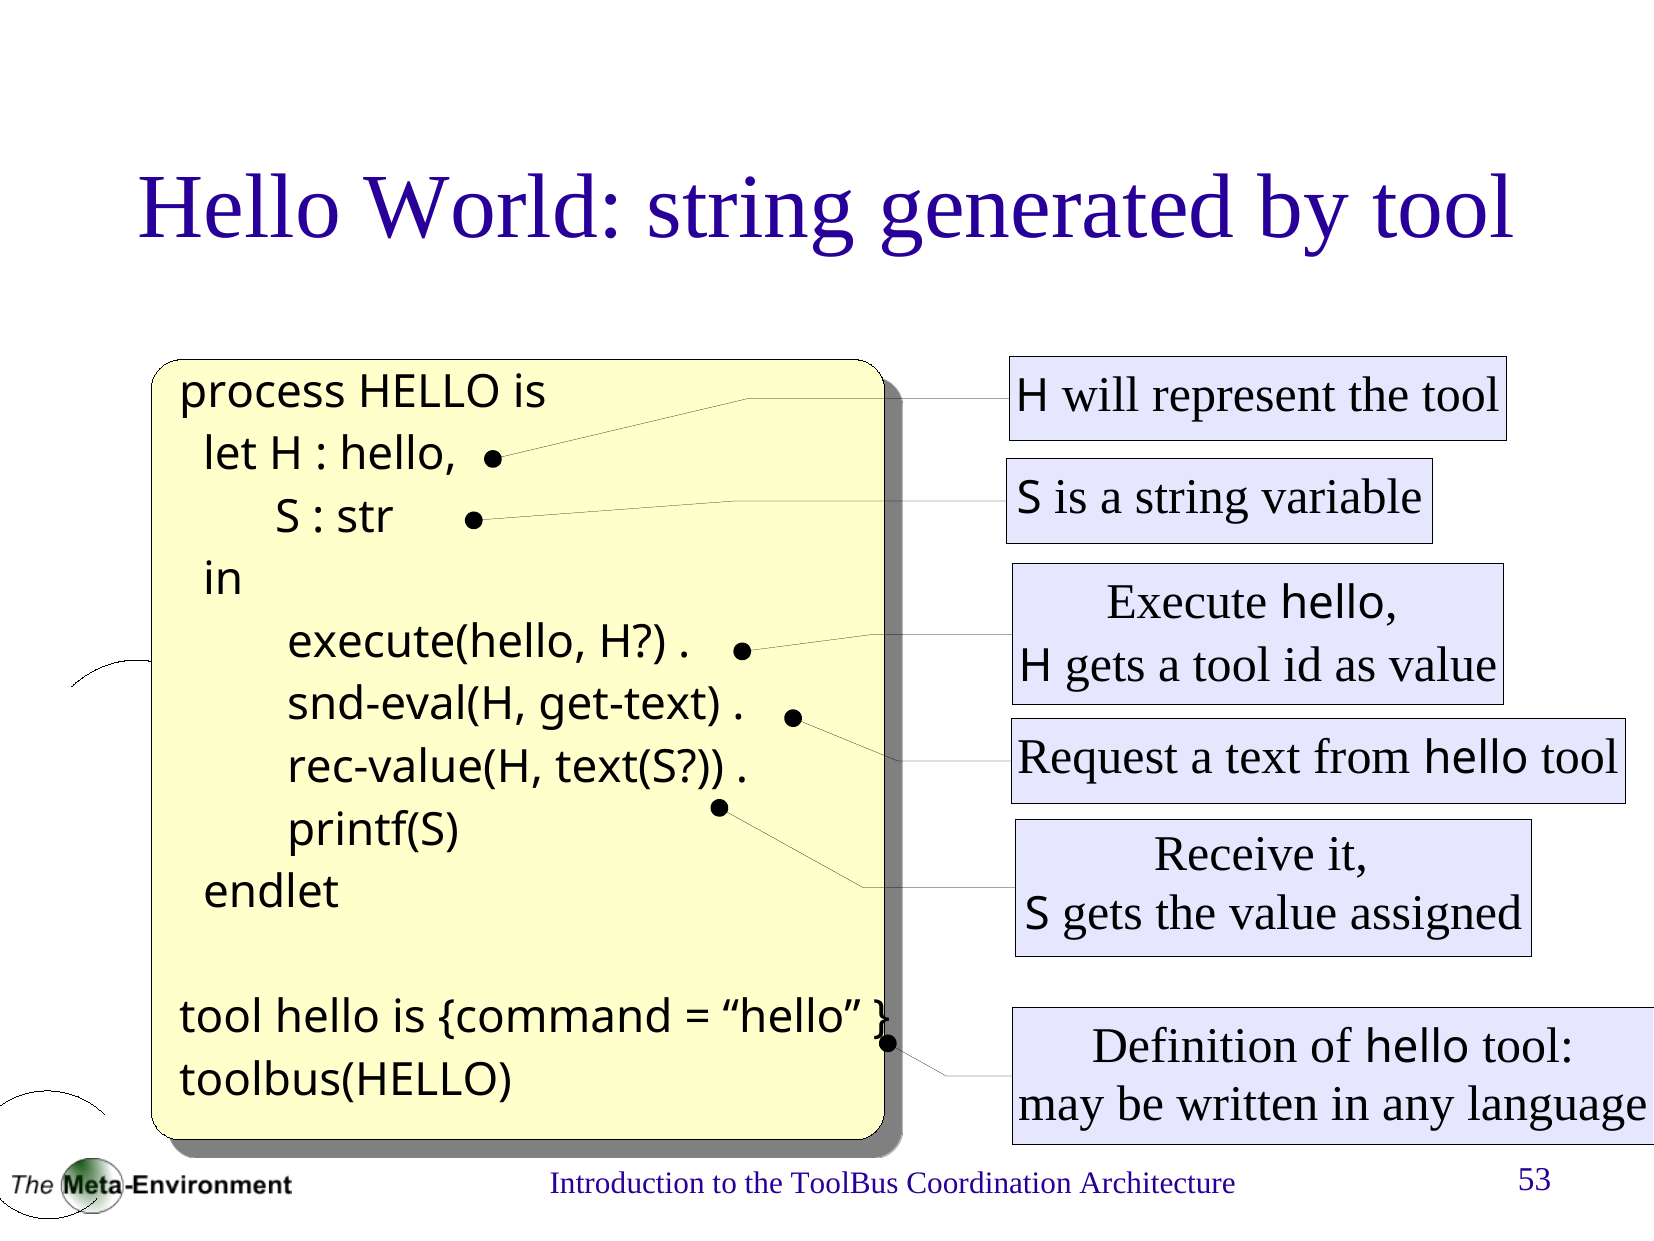

# Hello World: string generated by tool
process HELLO is
 let H : hello,
 S : str
 in
 execute(hello, H?) .
 snd-eval(H, get-text) .
 rec-value(H, text(S?)) .
 printf(S)
 endlet
tool hello is {command = “hello” }
toolbus(HELLO)